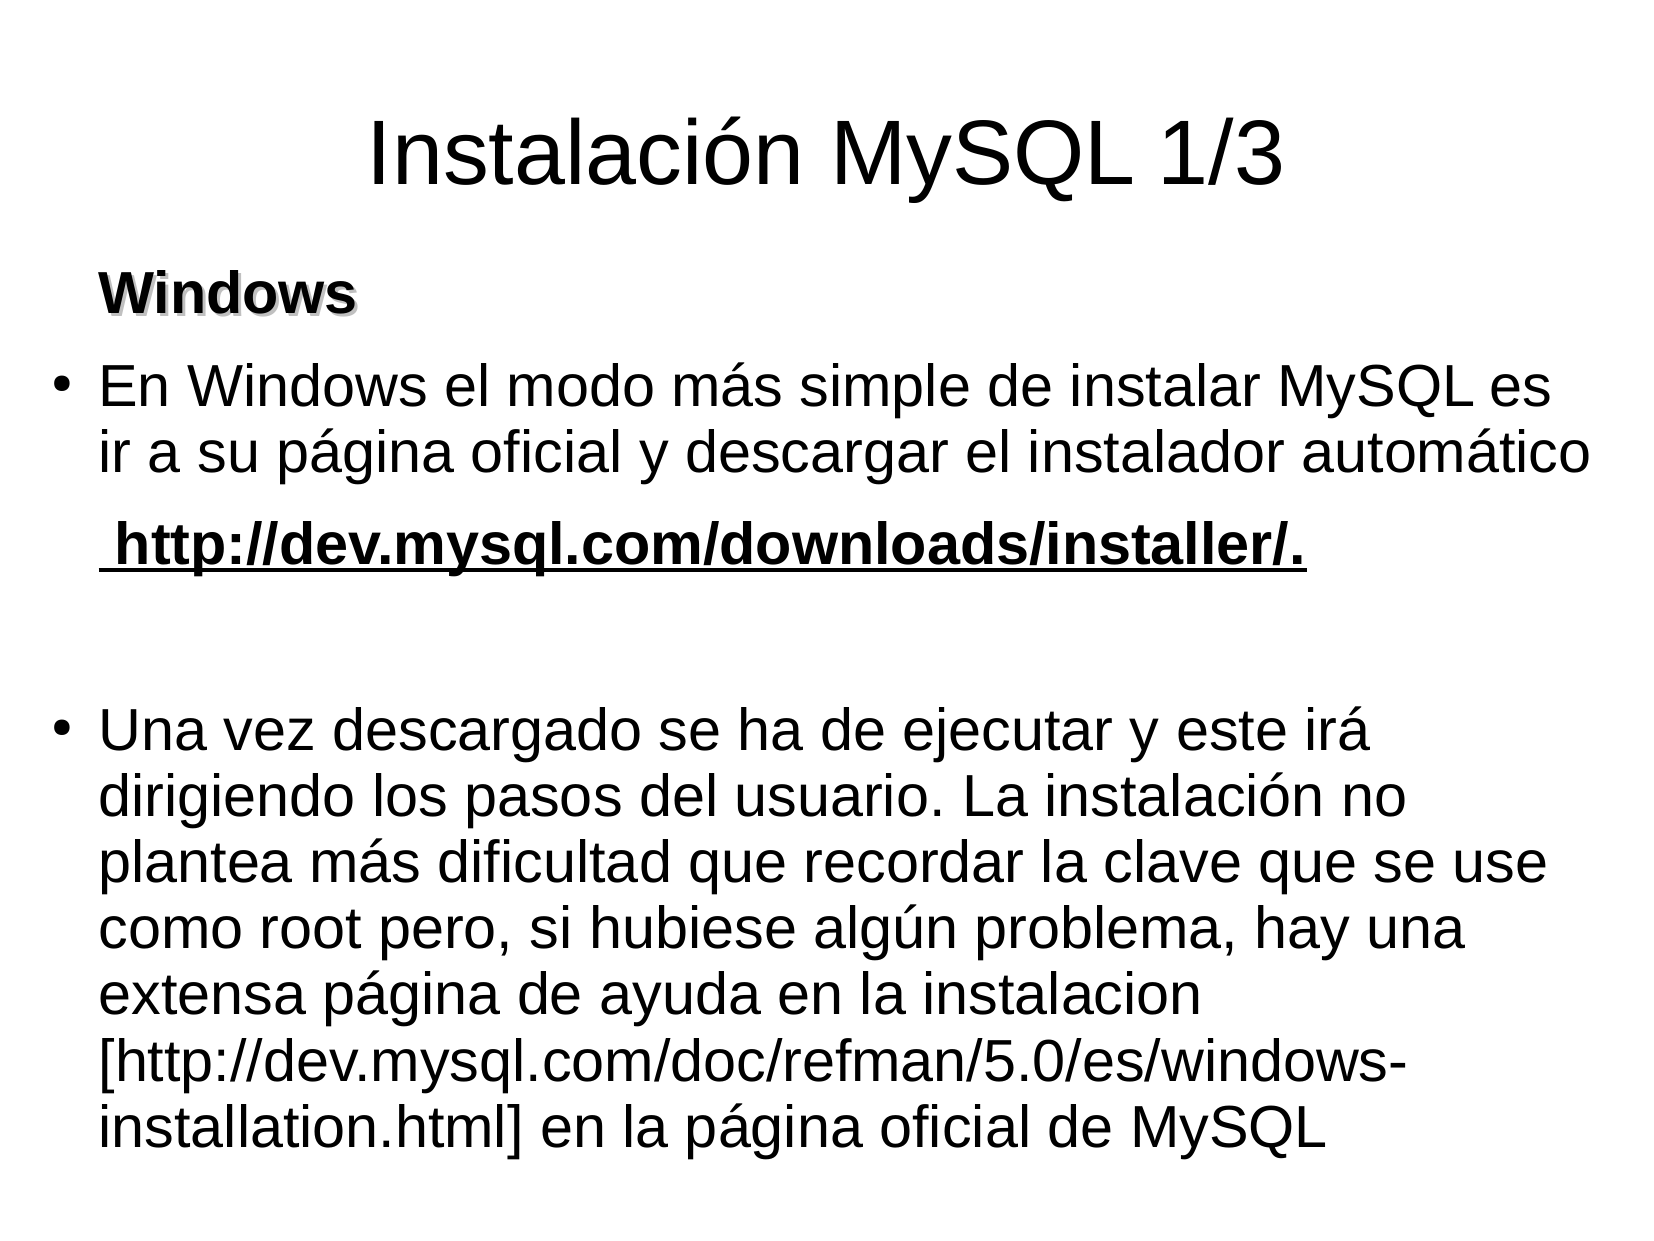

# Instalación MySQL 1/3
Windows
En Windows el modo más simple de instalar MySQL es ir a su página oficial y descargar el instalador automático
 http://dev.mysql.com/downloads/installer/.
Una vez descargado se ha de ejecutar y este irá dirigiendo los pasos del usuario. La instalación no plantea más dificultad que recordar la clave que se use como root pero, si hubiese algún problema, hay una extensa página de ayuda en la instalacion [http://dev.mysql.com/doc/refman/5.0/es/windows-installation.html] en la página oficial de MySQL